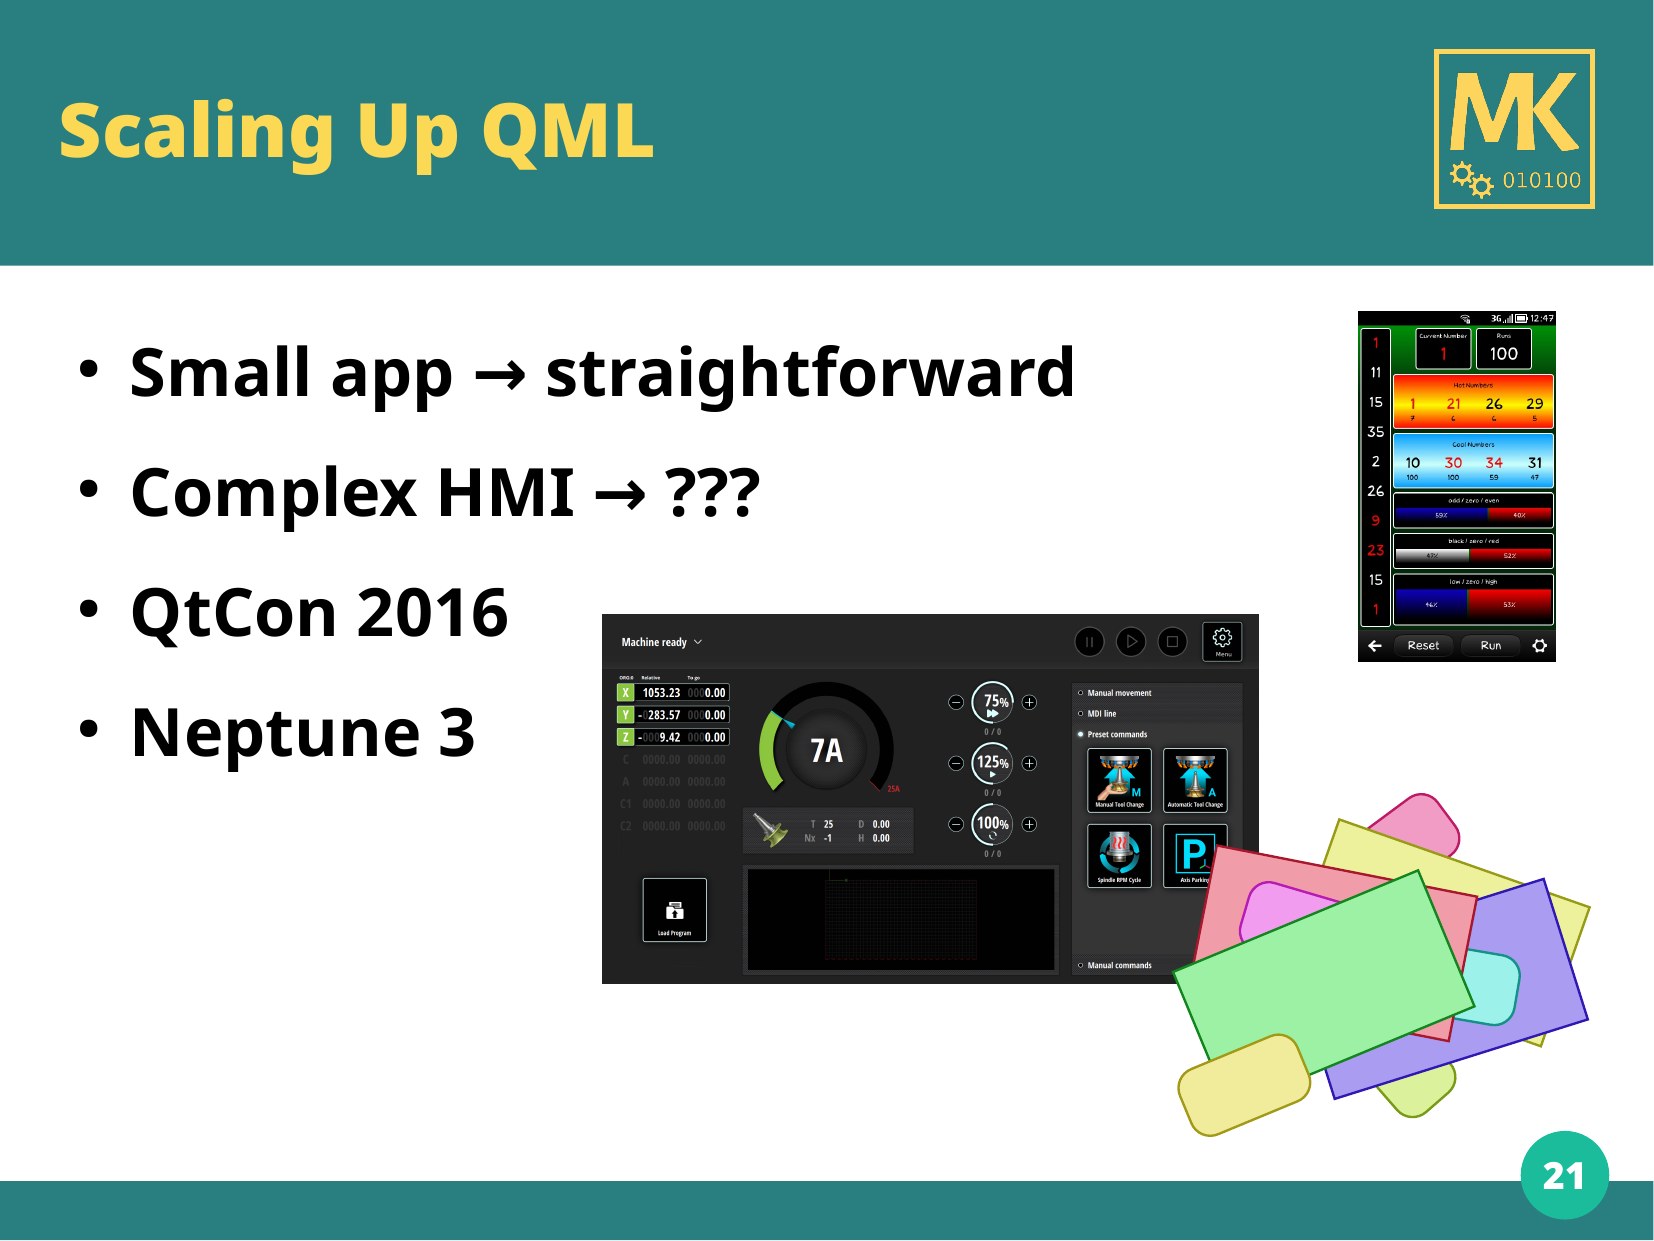

# Scaling Up QML
Small app → straightforward
Complex HMI → ???
QtCon 2016
Neptune 3
21